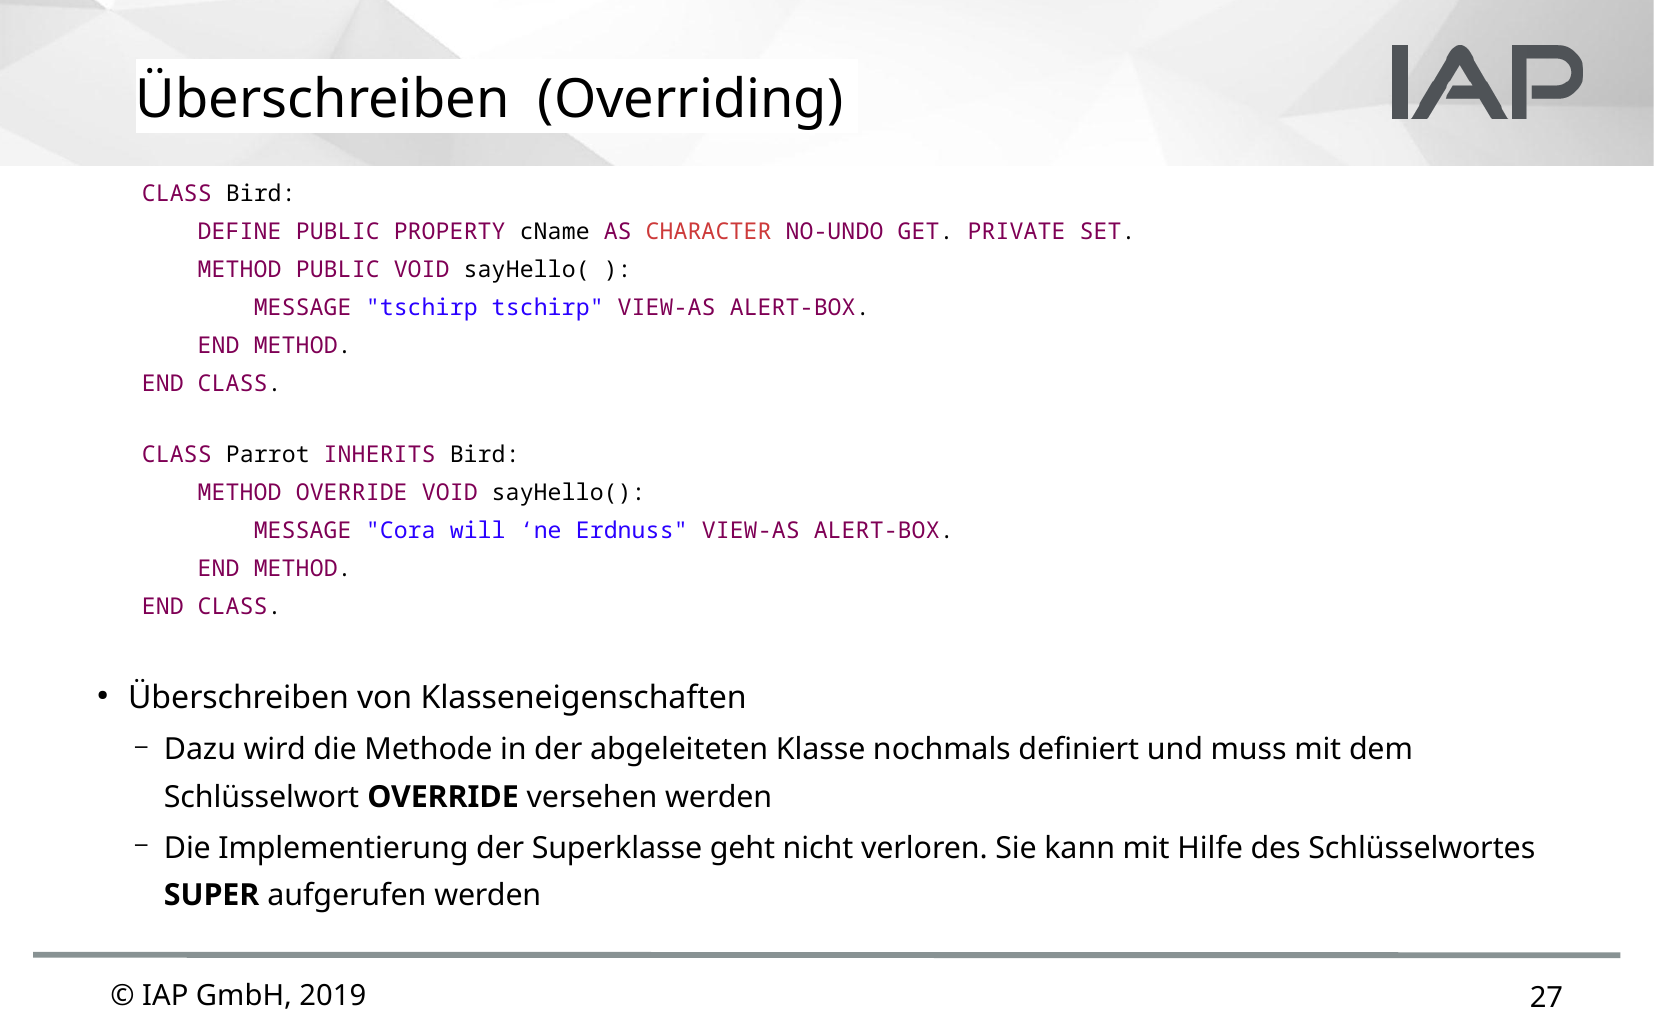

# Überschreiben (Overriding)
CLASS Bird:
 DEFINE PUBLIC PROPERTY cName AS CHARACTER NO-UNDO GET. PRIVATE SET.
 METHOD PUBLIC VOID sayHello( ):
 MESSAGE "tschirp tschirp" VIEW-AS ALERT-BOX.
 END METHOD.
END CLASS.
CLASS Parrot INHERITS Bird:
 METHOD OVERRIDE VOID sayHello():
 MESSAGE "Cora will ‘ne Erdnuss" VIEW-AS ALERT-BOX.
 END METHOD.
END CLASS.
Überschreiben von Klasseneigenschaften
Dazu wird die Methode in der abgeleiteten Klasse nochmals definiert und muss mit dem Schlüsselwort OVERRIDE versehen werden
Die Implementierung der Superklasse geht nicht verloren. Sie kann mit Hilfe des Schlüsselwortes SUPER aufgerufen werden
© IAP GmbH, 2019
27